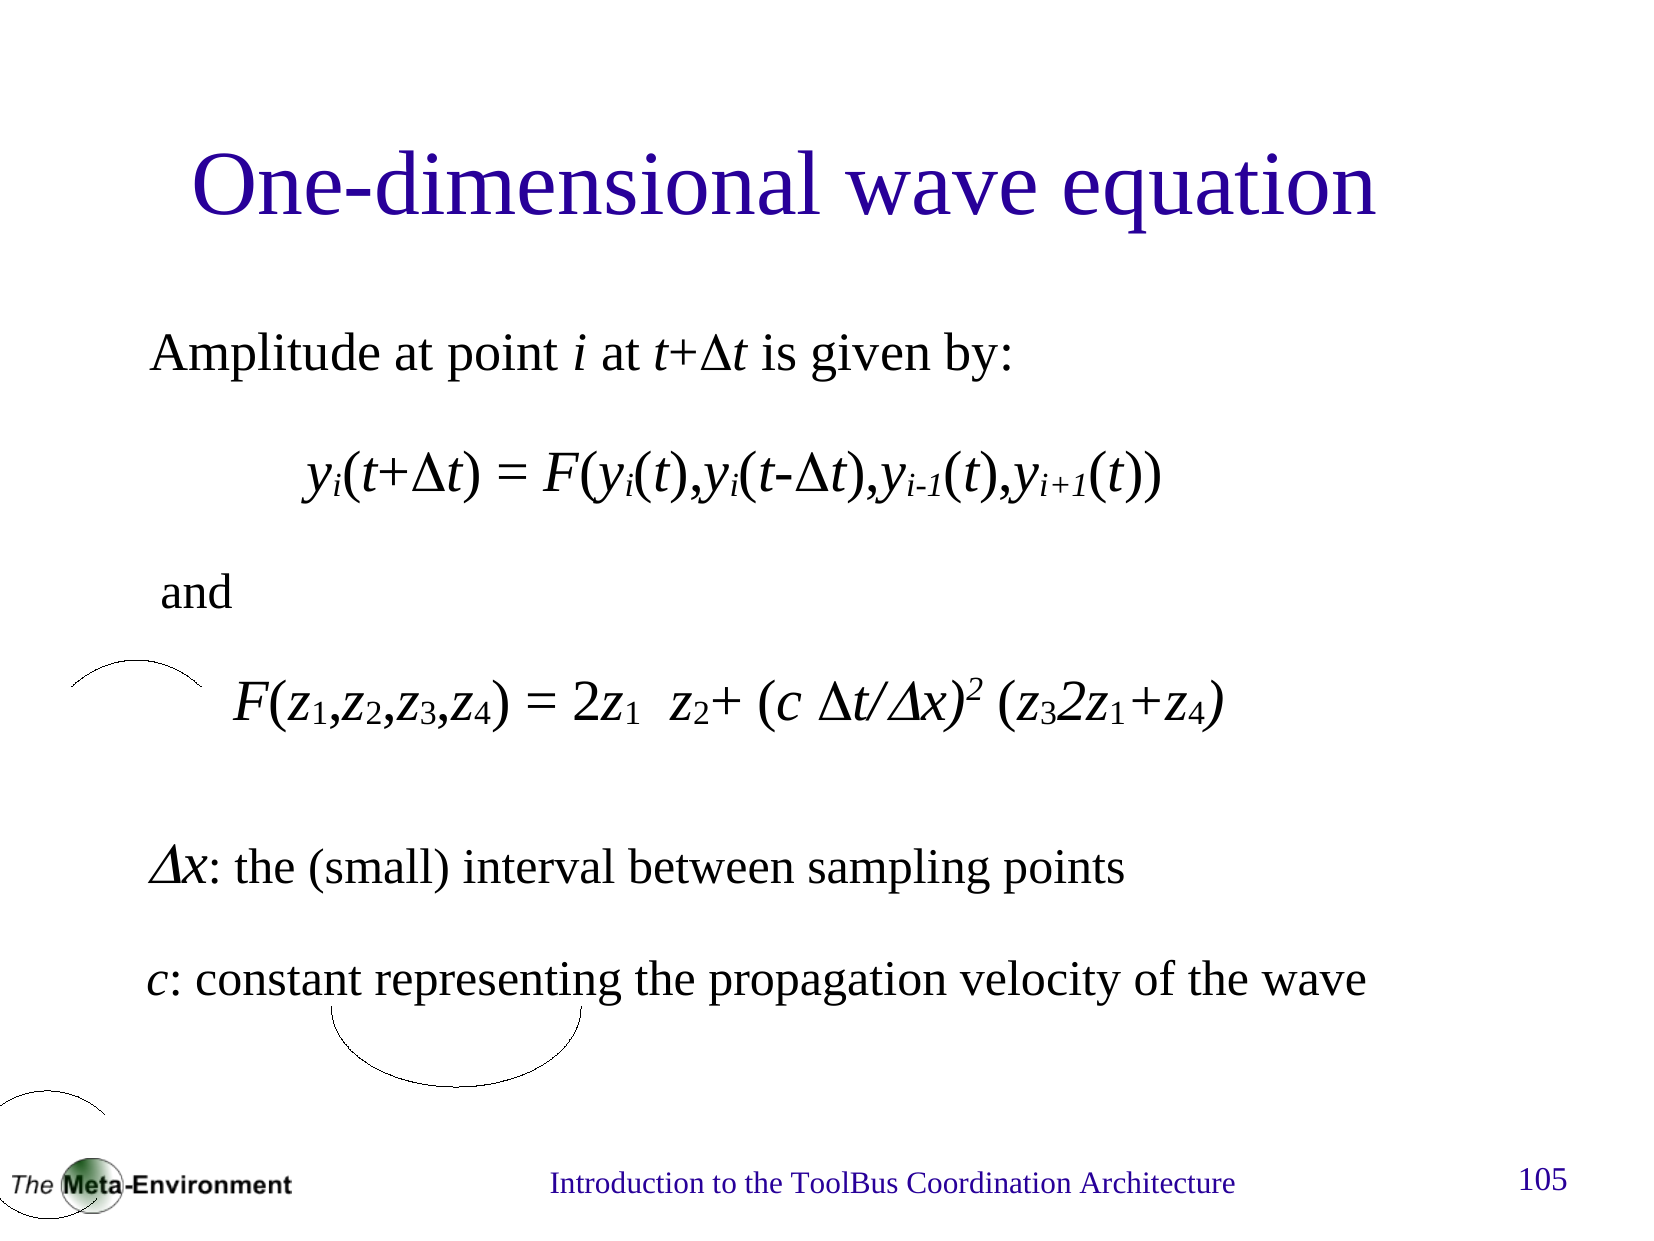

# One-dimensional wave equation
Amplitude at point i at t+Dt is given by:
yi(t+t) = F(yi(t),yi(t-t),yi-1(t),yi+1(t))
and
F(z1,z2,z3,z4) = 2z1 ­ z2+ (c t/x)2 (z3­2z1+z4)
x: the (small) interval between sampling points
c: constant representing the propagation velocity of the wave